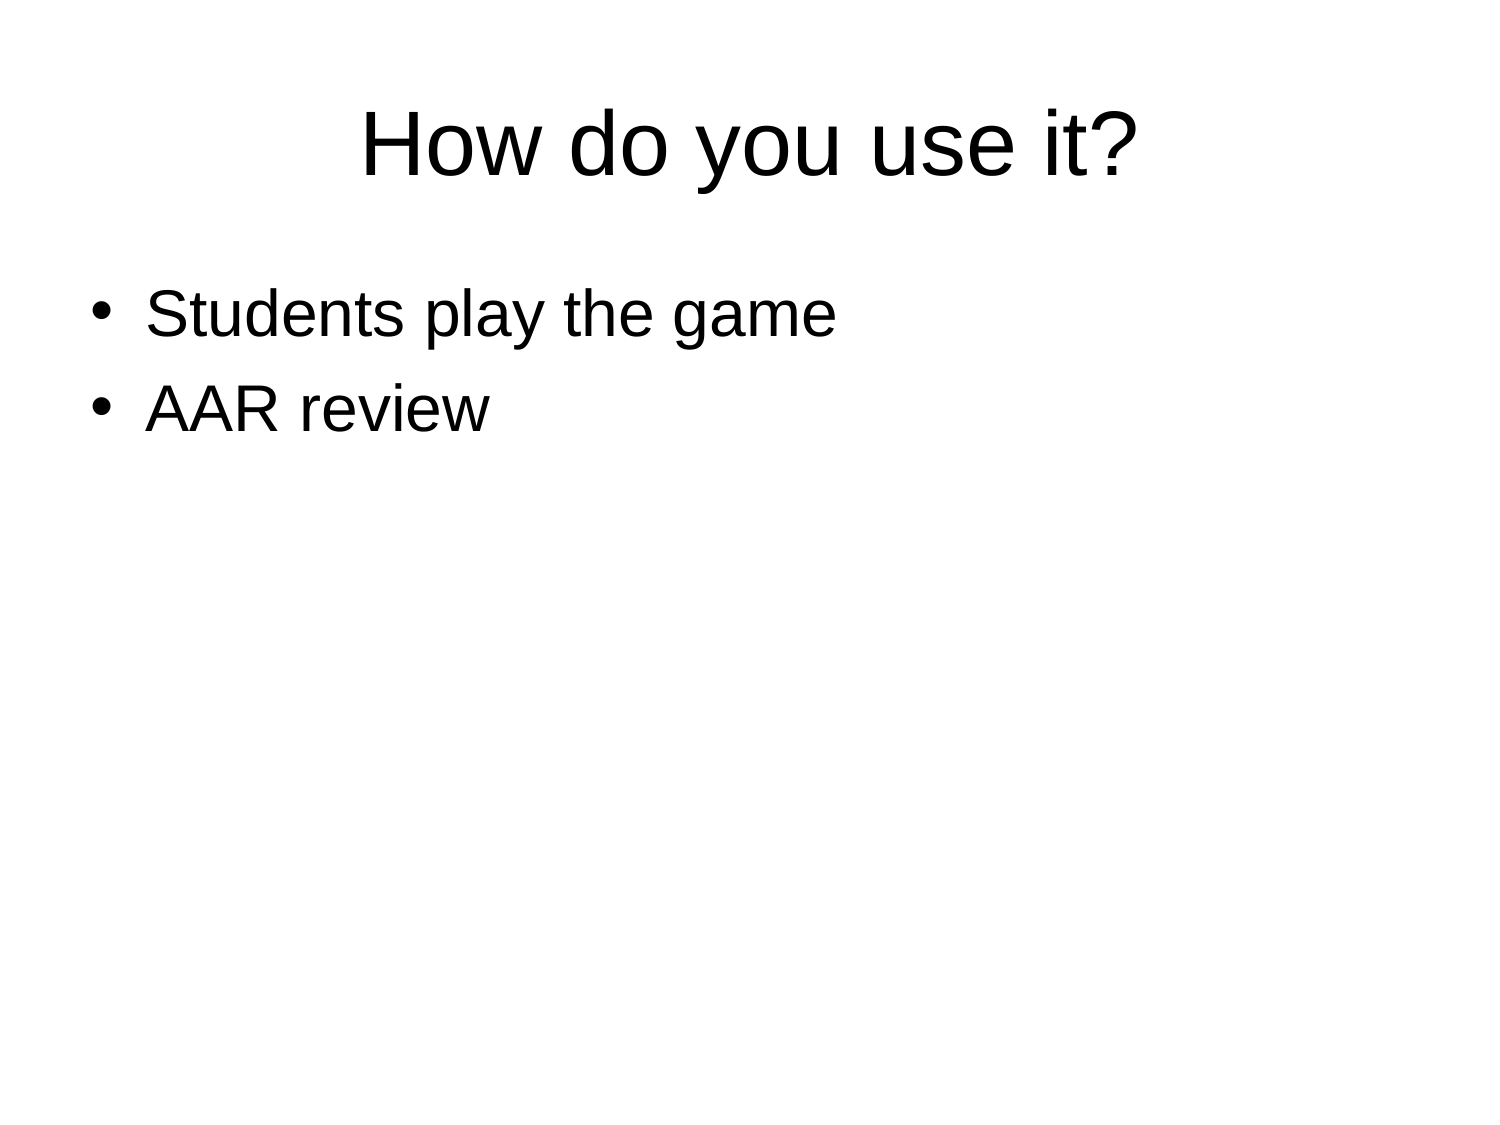

# How do you use it?
Students play the game
AAR review